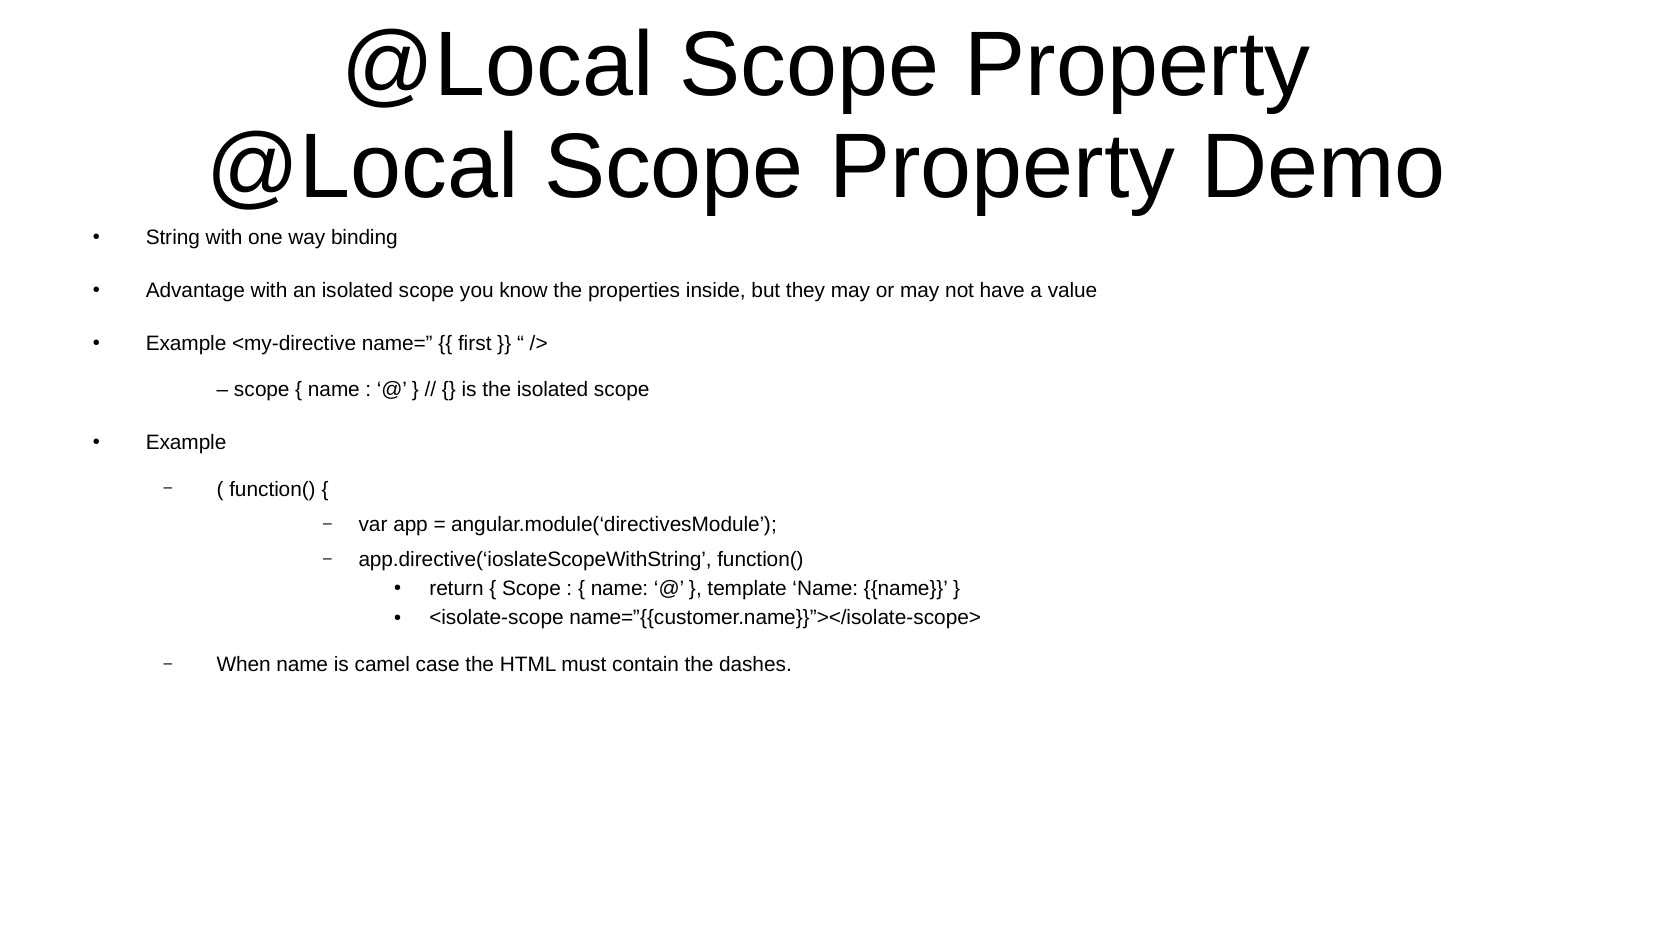

# @Local Scope Property @Local Scope Property Demo
String with one way binding
Advantage with an isolated scope you know the properties inside, but they may or may not have a value
Example <my-directive name=” {{ first }} “ />
– scope { name : ‘@’ } // {} is the isolated scope
Example
( function() {
var app = angular.module(‘directivesModule’);
app.directive(‘ioslateScopeWithString’, function()
return { Scope : { name: ‘@’ }, template ‘Name: {{name}}’ }
<isolate-scope name=”{{customer.name}}”></isolate-scope>
When name is camel case the HTML must contain the dashes.